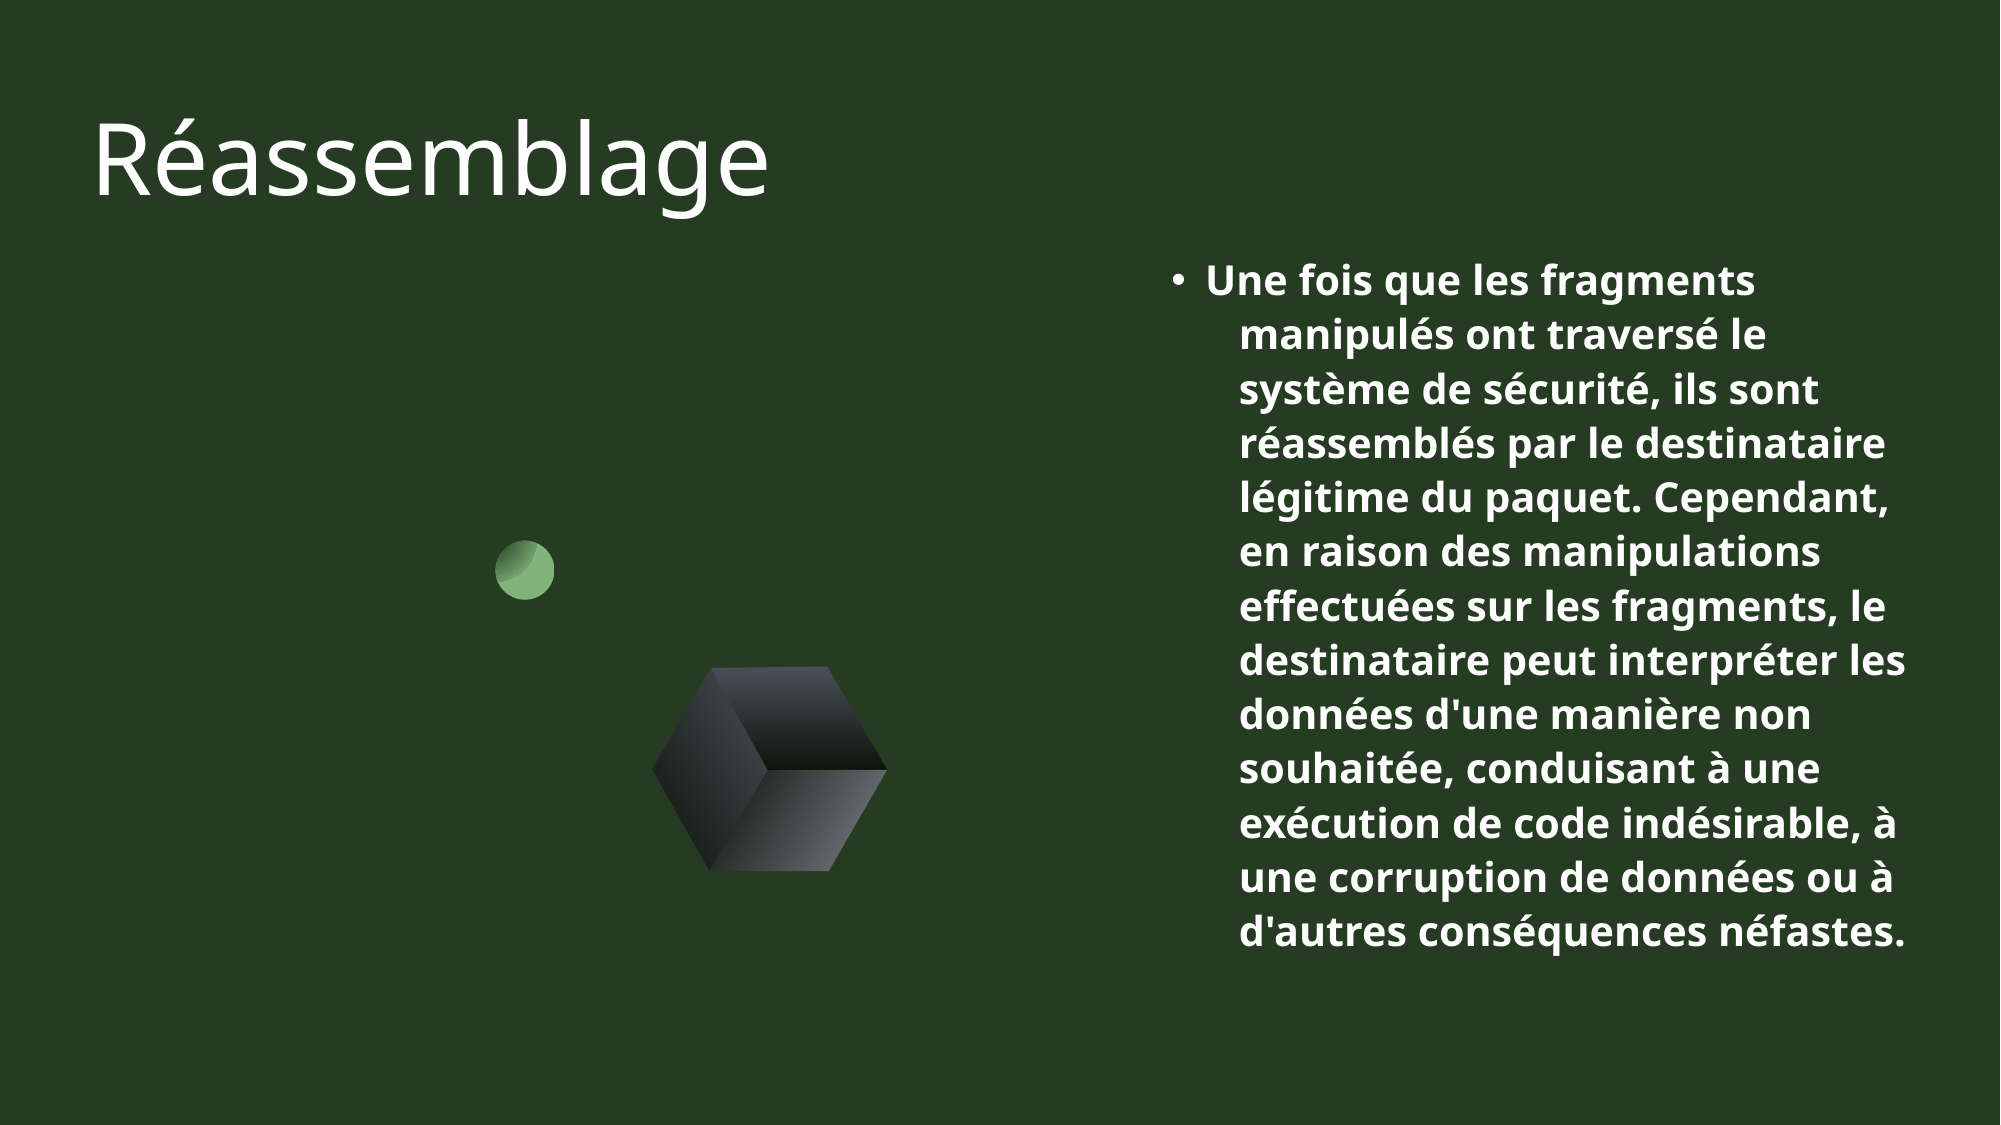

# Réassemblage
Une fois que les fragments manipulés ont traversé le système de sécurité, ils sont réassemblés par le destinataire légitime du paquet. Cependant, en raison des manipulations effectuées sur les fragments, le destinataire peut interpréter les données d'une manière non souhaitée, conduisant à une exécution de code indésirable, à une corruption de données ou à d'autres conséquences néfastes.